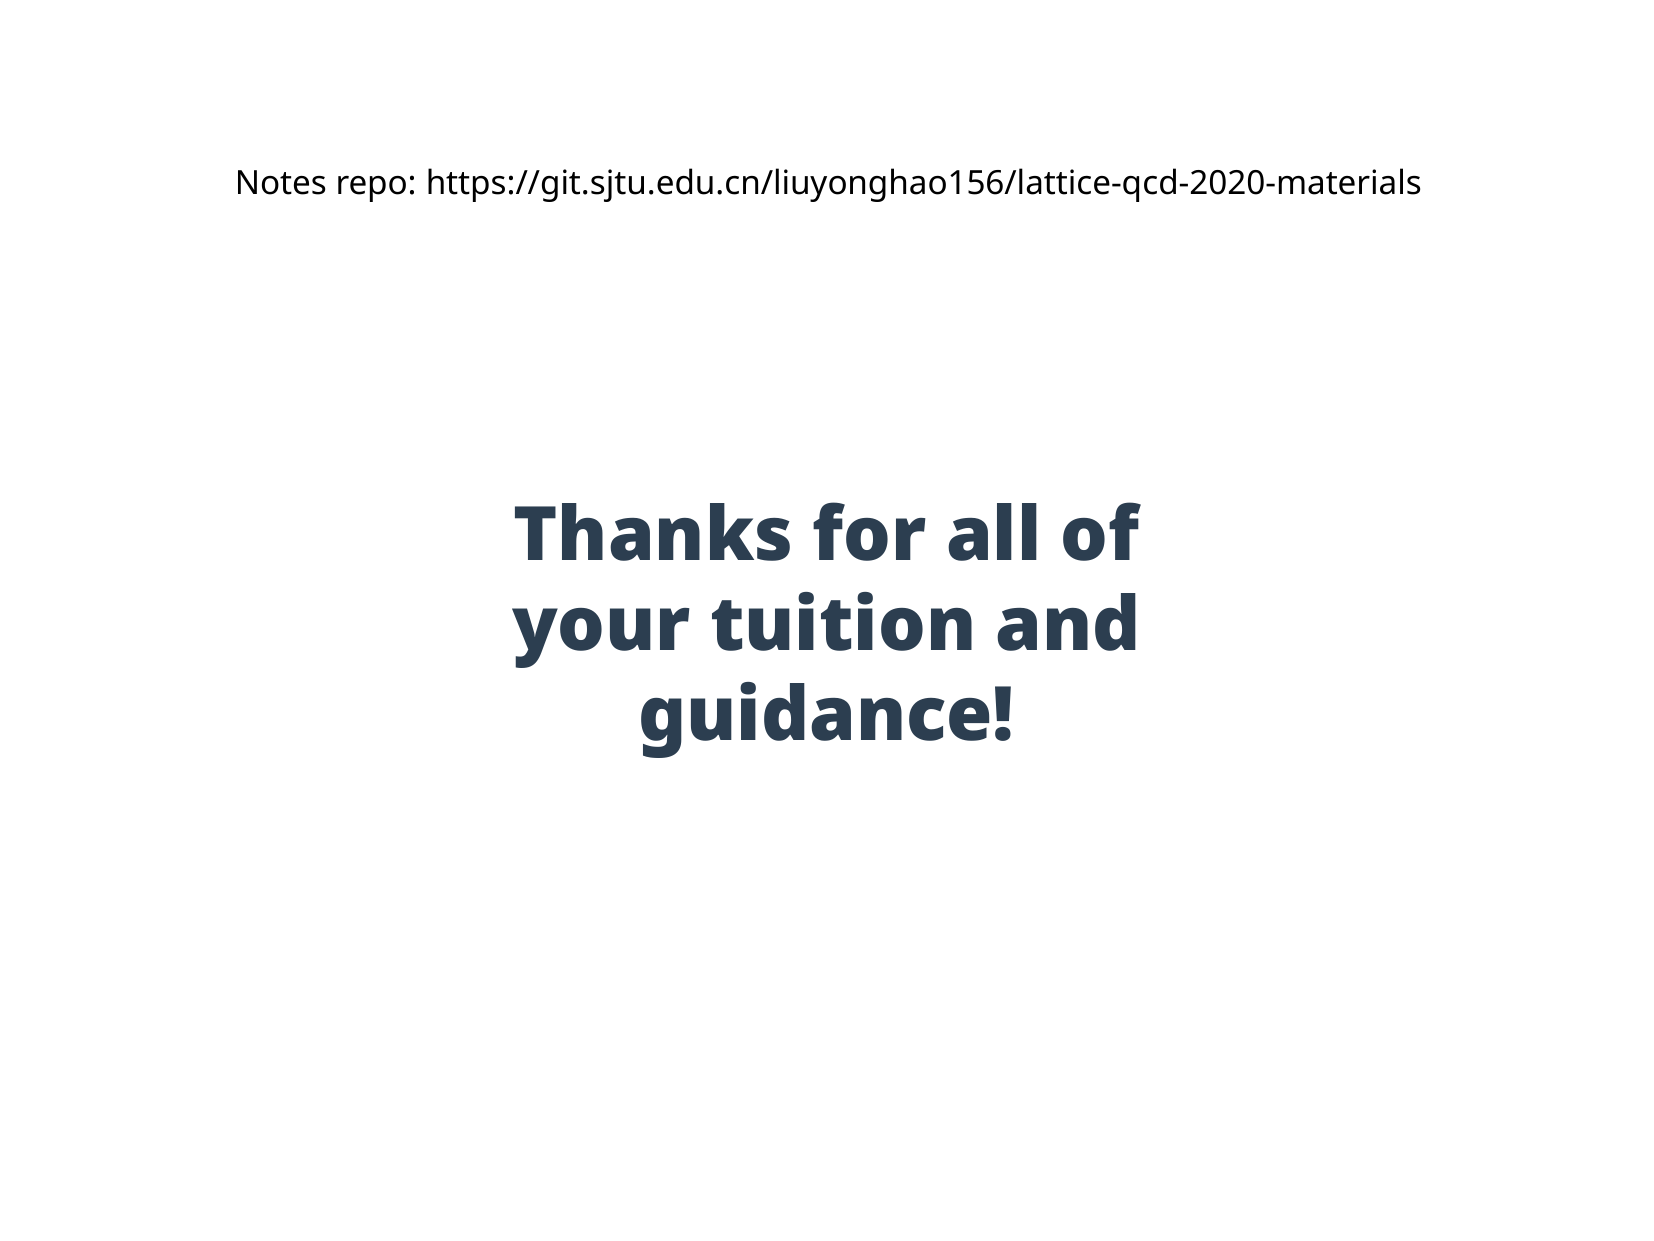

Notes repo: https://git.sjtu.edu.cn/liuyonghao156/lattice-qcd-2020-materials
# Thanks for all of your tuition and guidance!